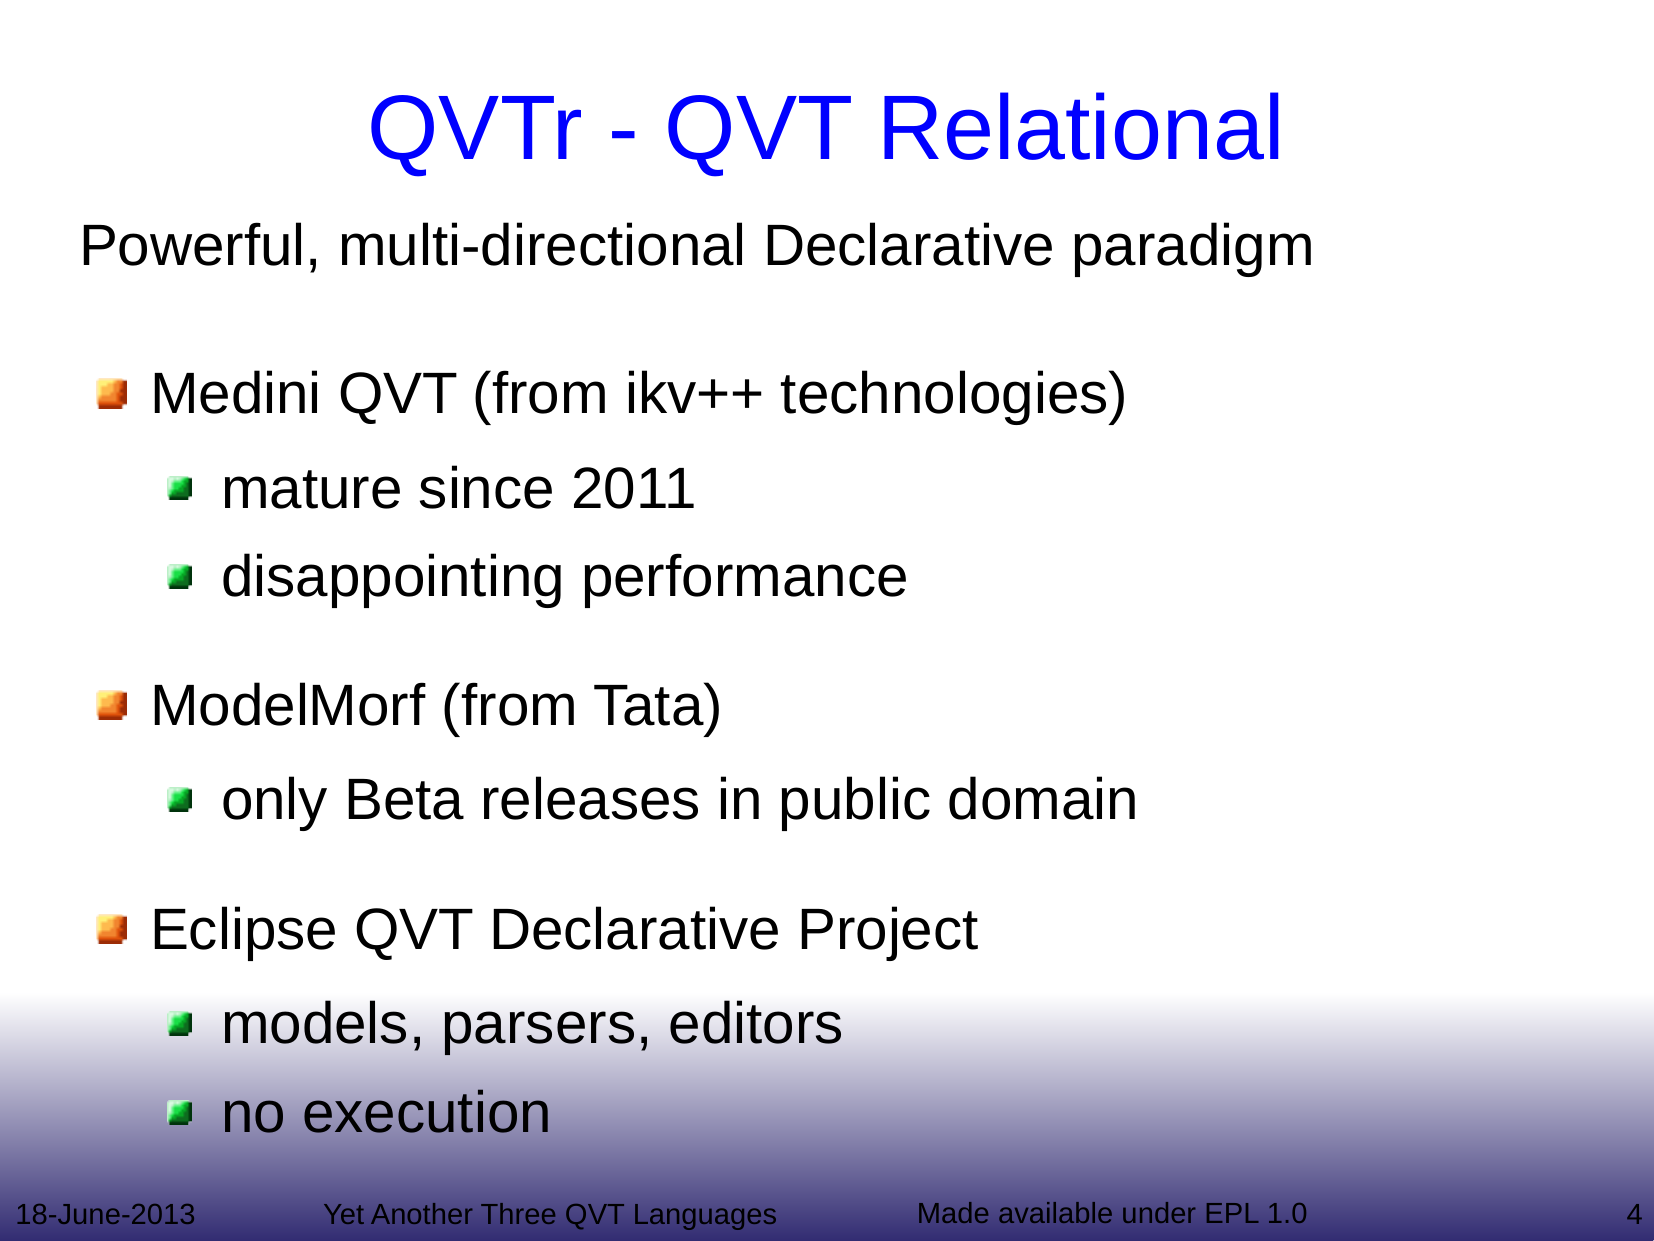

# QVTr - QVT Relational
Powerful, multi-directional Declarative paradigm
Medini QVT (from ikv++ technologies)
mature since 2011
disappointing performance
ModelMorf (from Tata)
only Beta releases in public domain
Eclipse QVT Declarative Project
models, parsers, editors
no execution
18-June-2013
Yet Another Three QVT Languages
4